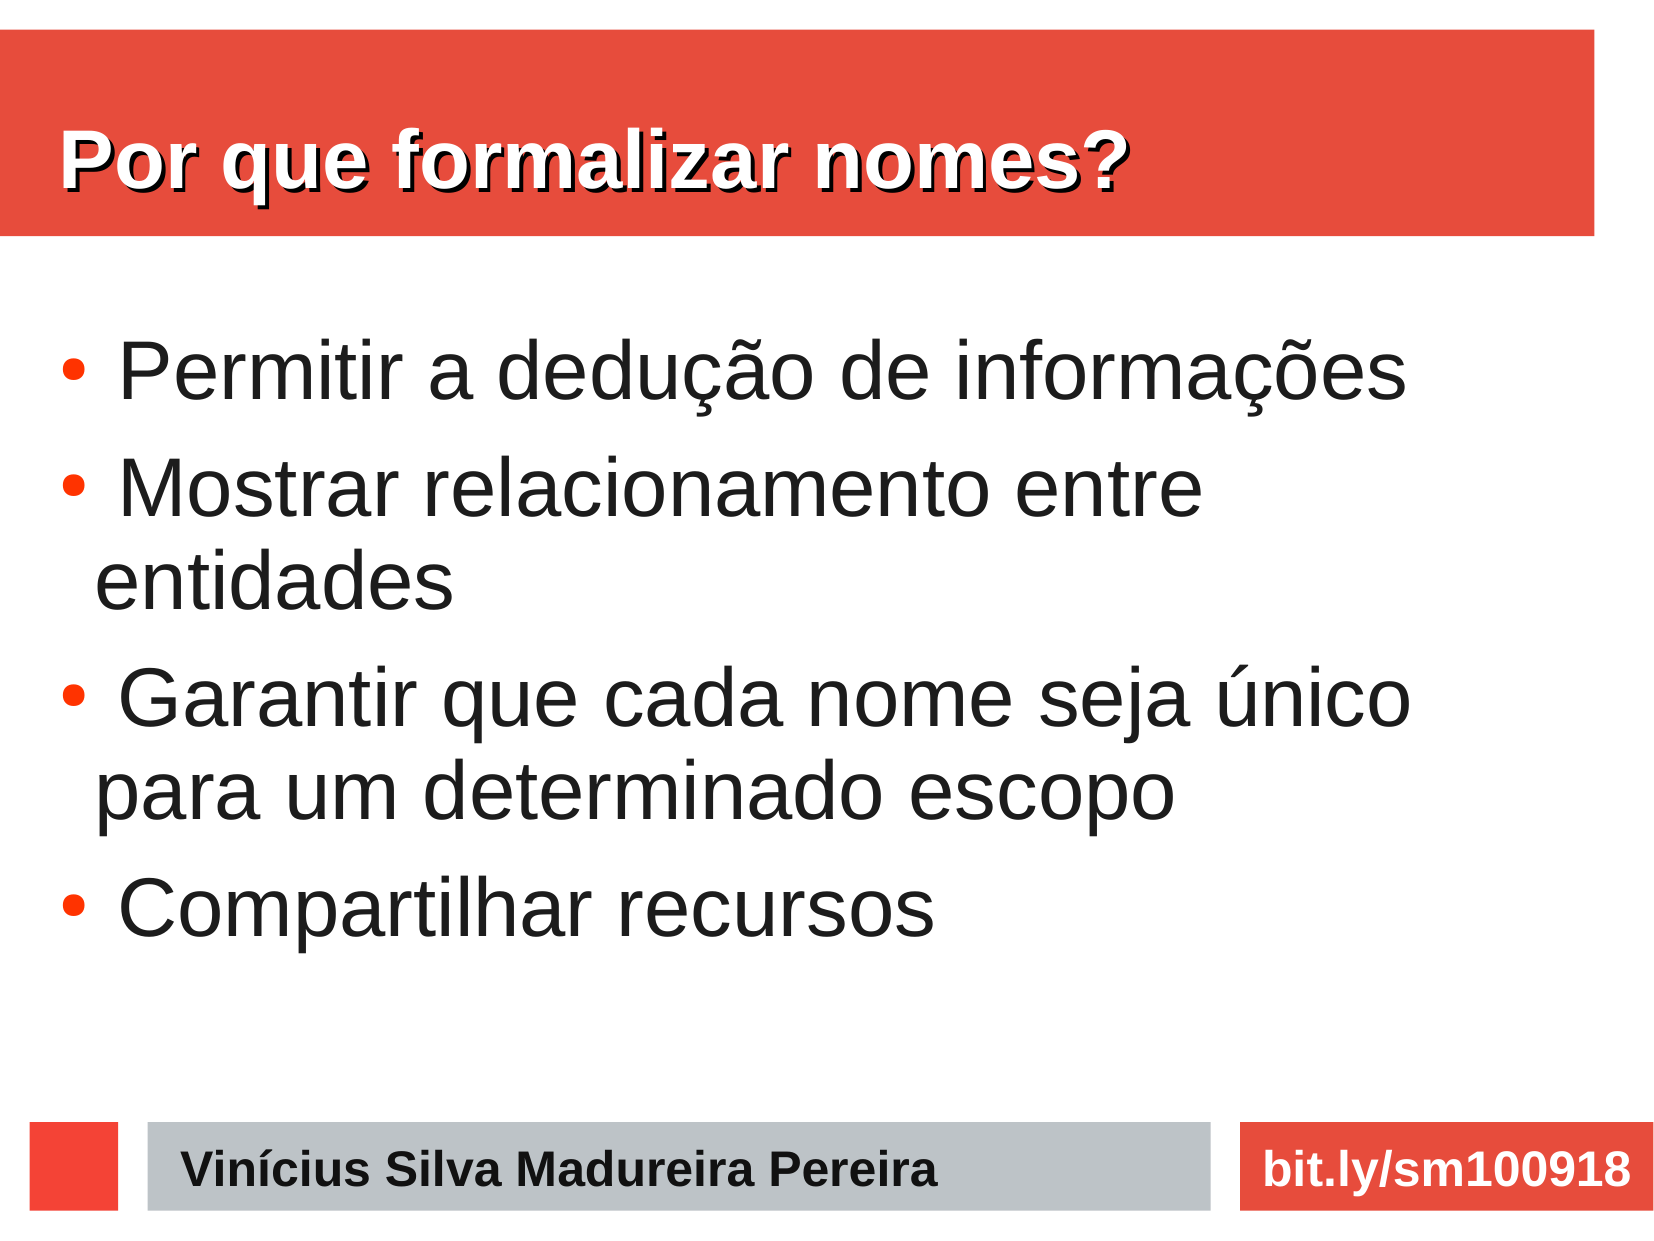

# Por que formalizar nomes?
 Permitir a dedução de informações
 Mostrar relacionamento entre entidades
 Garantir que cada nome seja único para um determinado escopo
 Compartilhar recursos
Vinícius Silva Madureira Pereira
bit.ly/sm100918